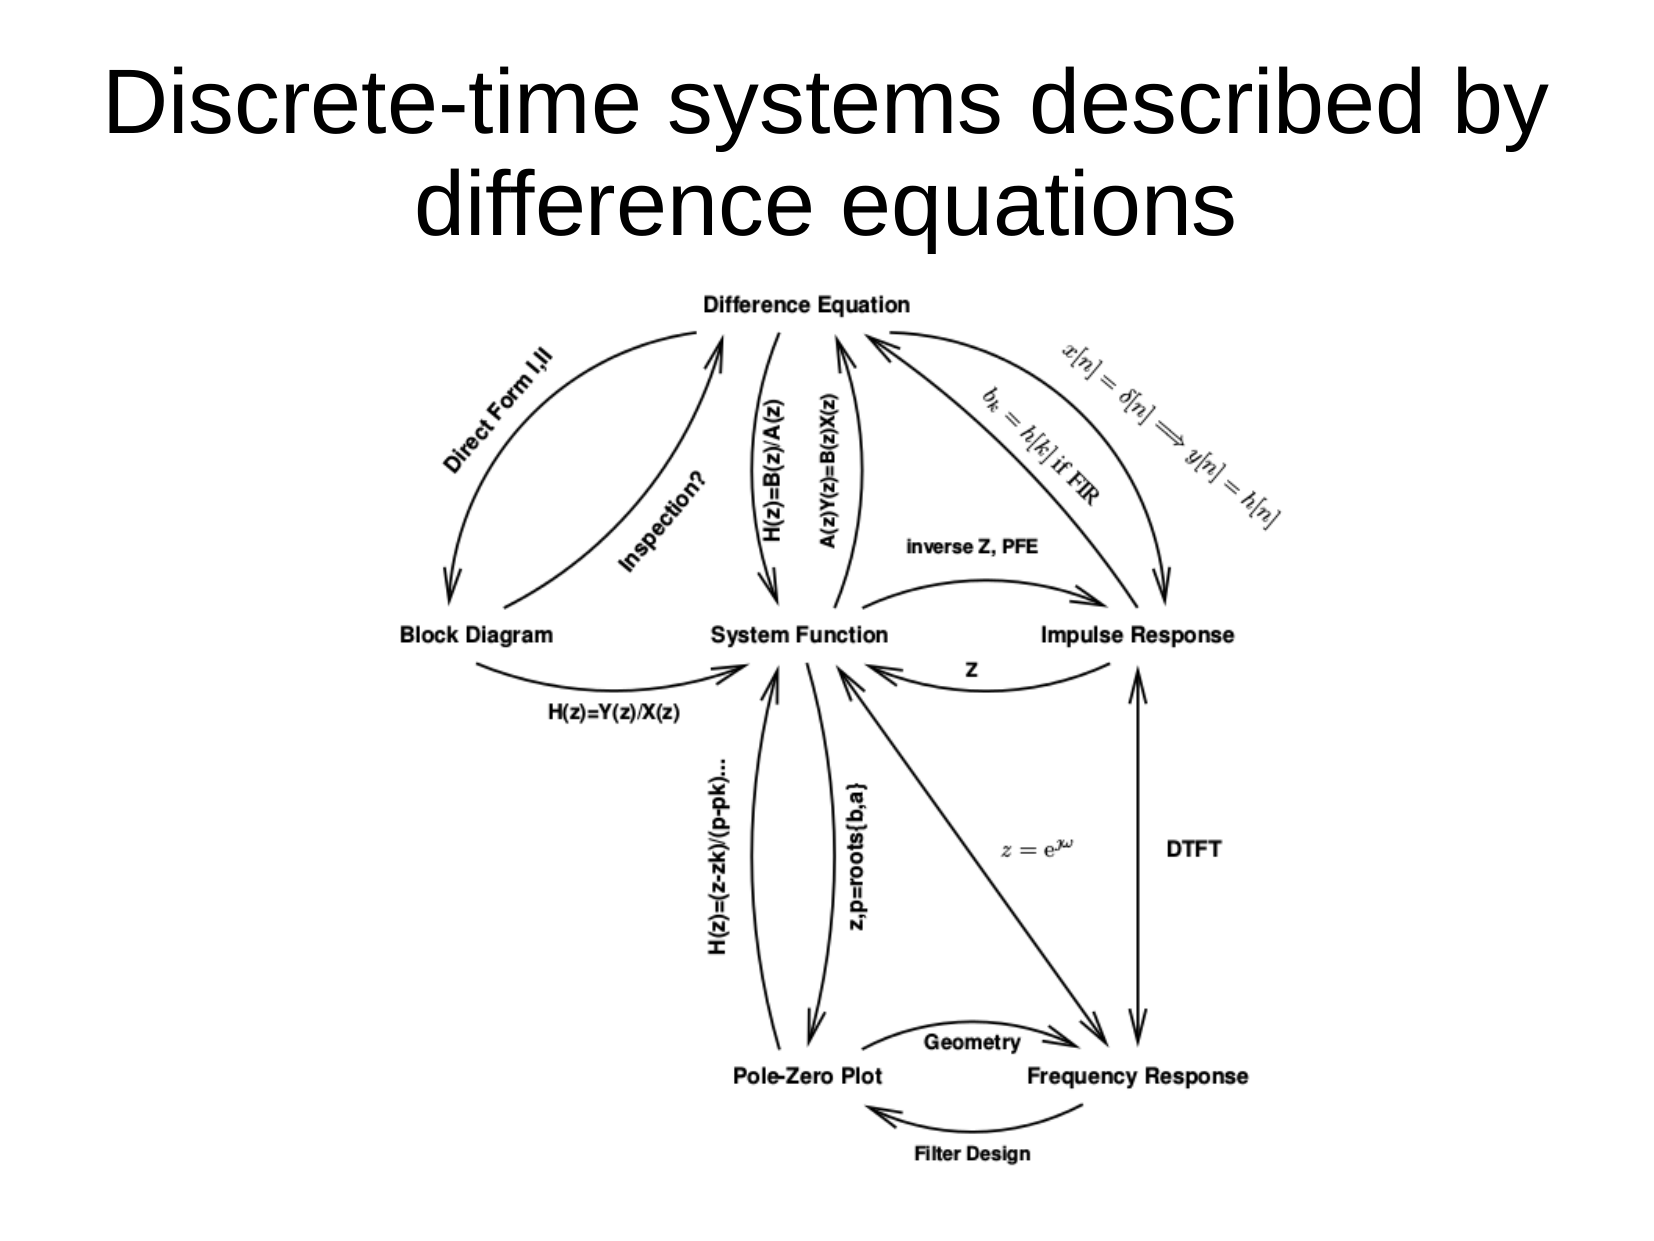

# Discrete-time systems described by difference equations